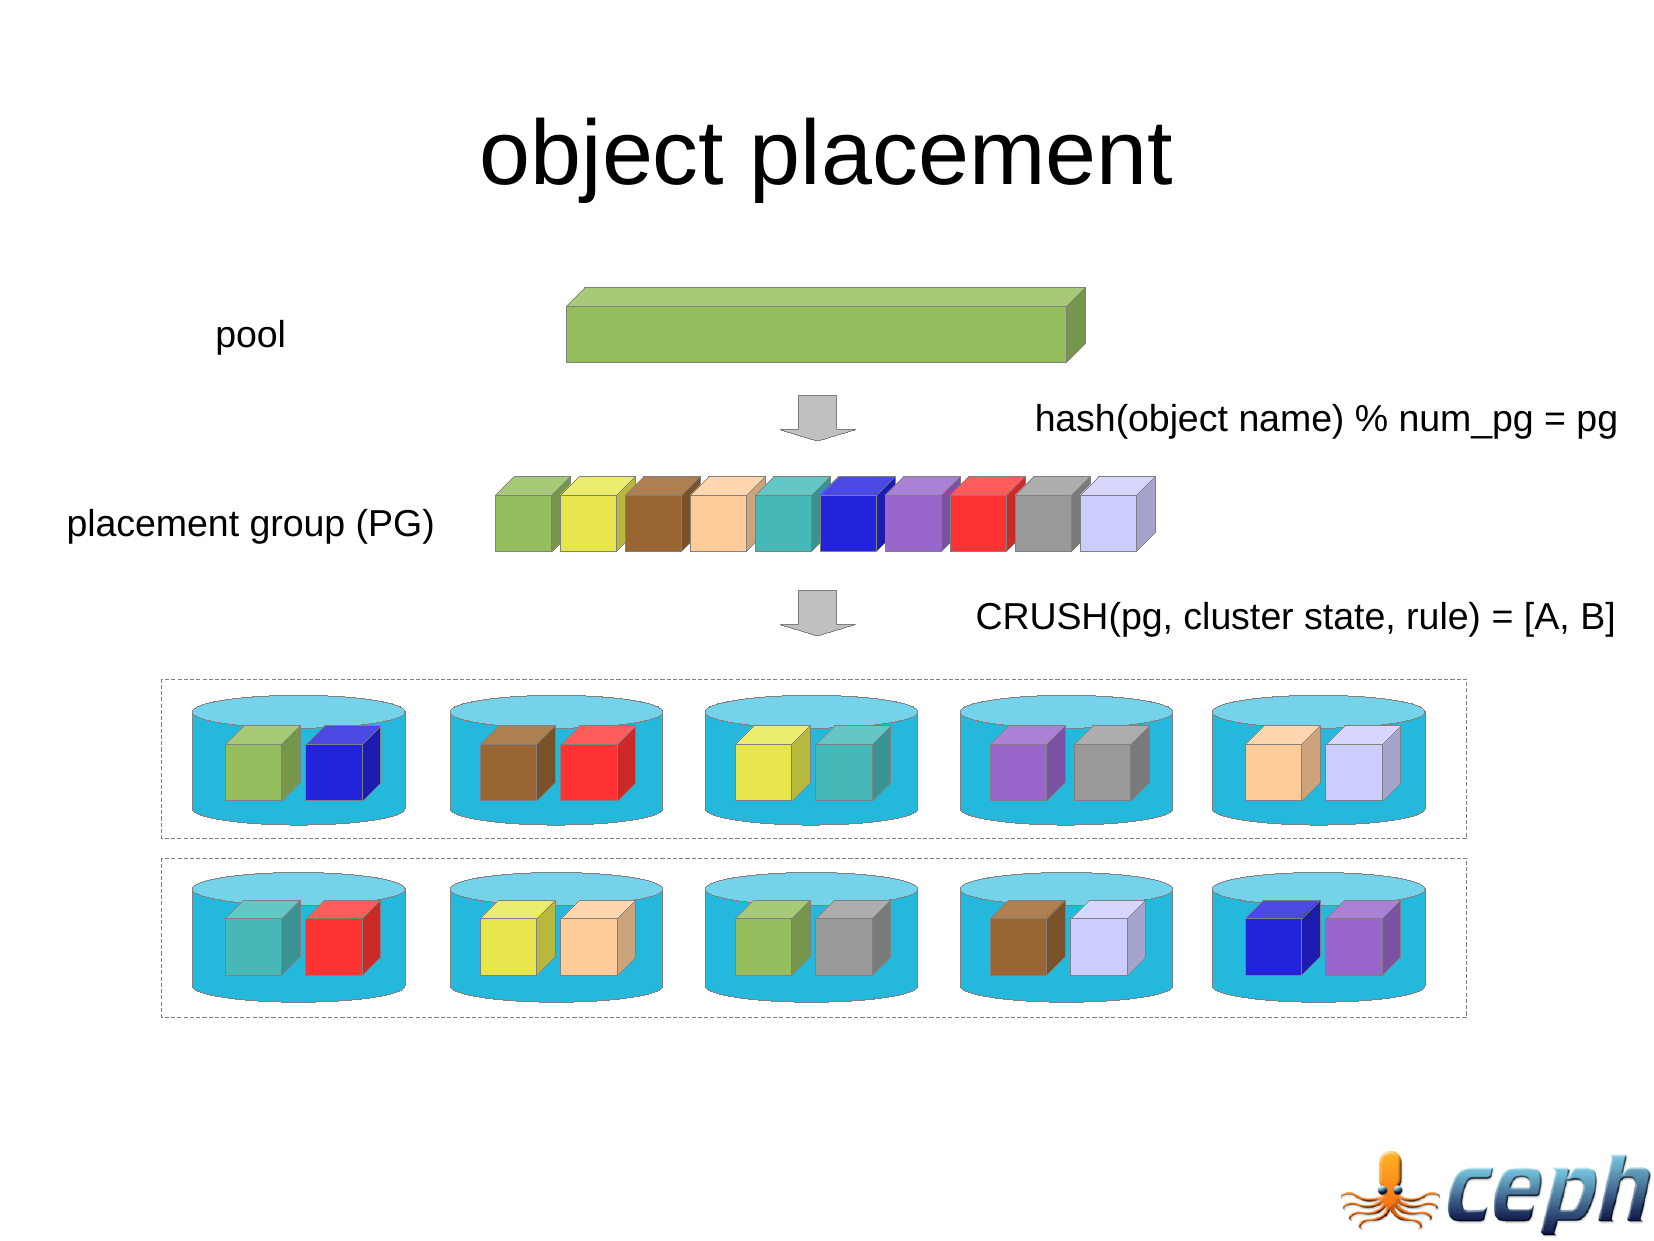

# object placement
pool
hash(object name) % num_pg = pg
placement group (PG)
CRUSH(pg, cluster state, rule) = [A, B]